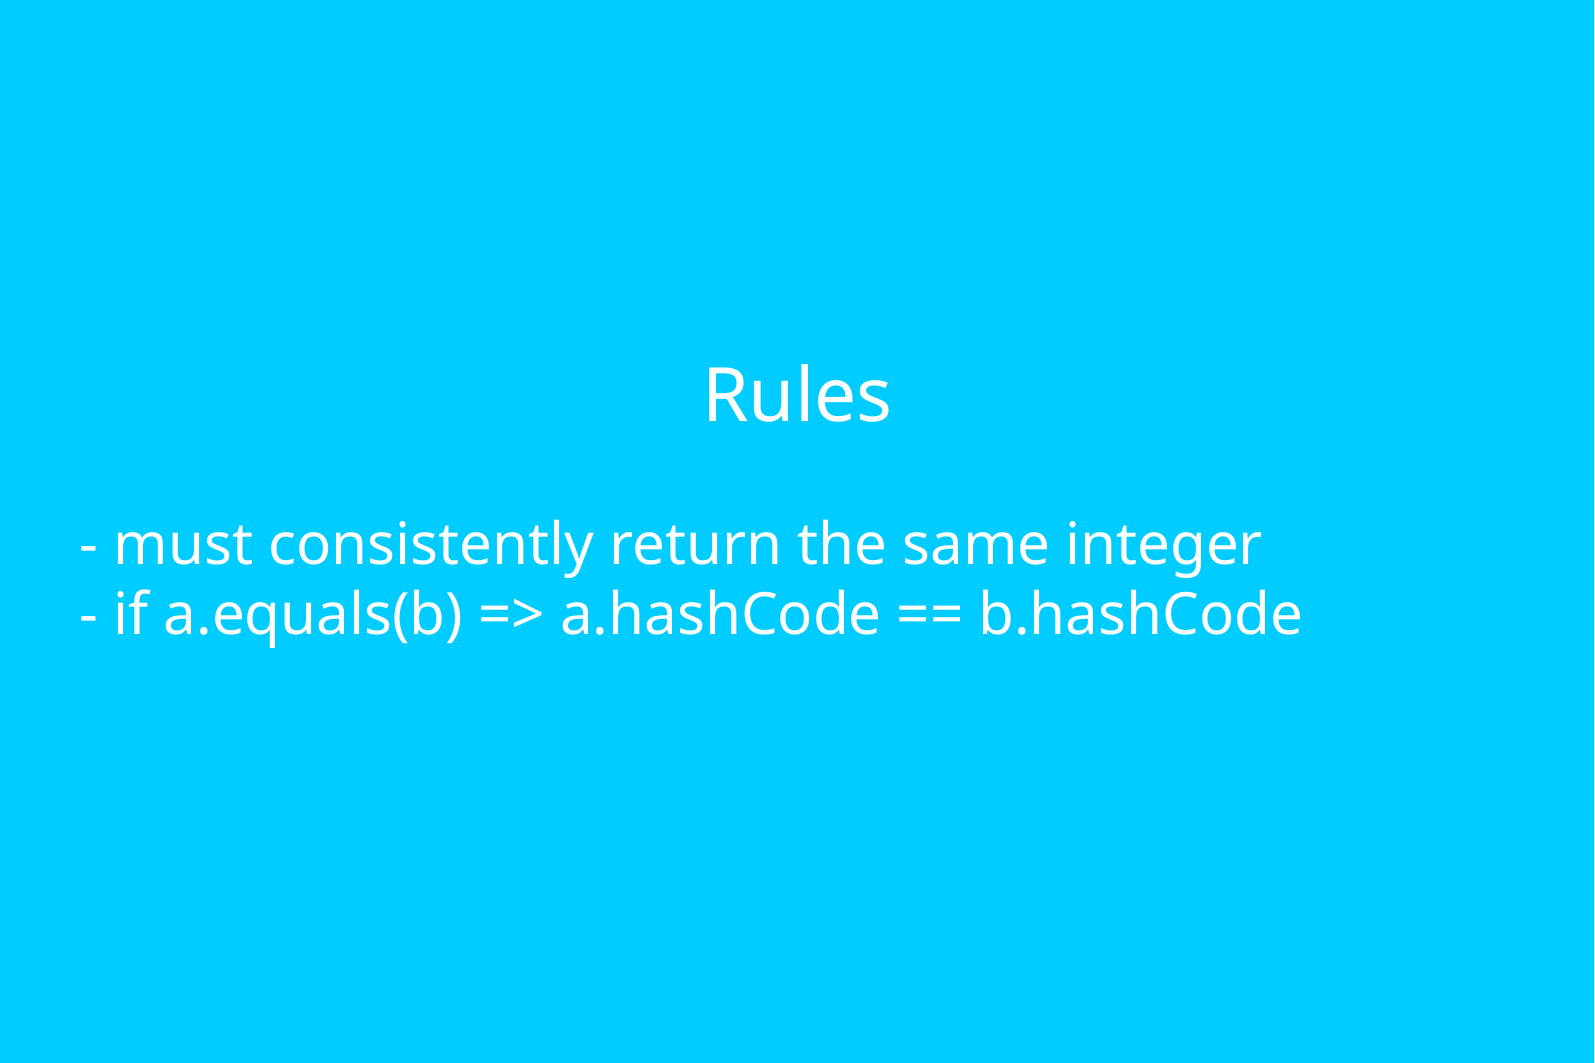

Rules
- must consistently return the same integer
- if a.equals(b) => a.hashCode == b.hashCode